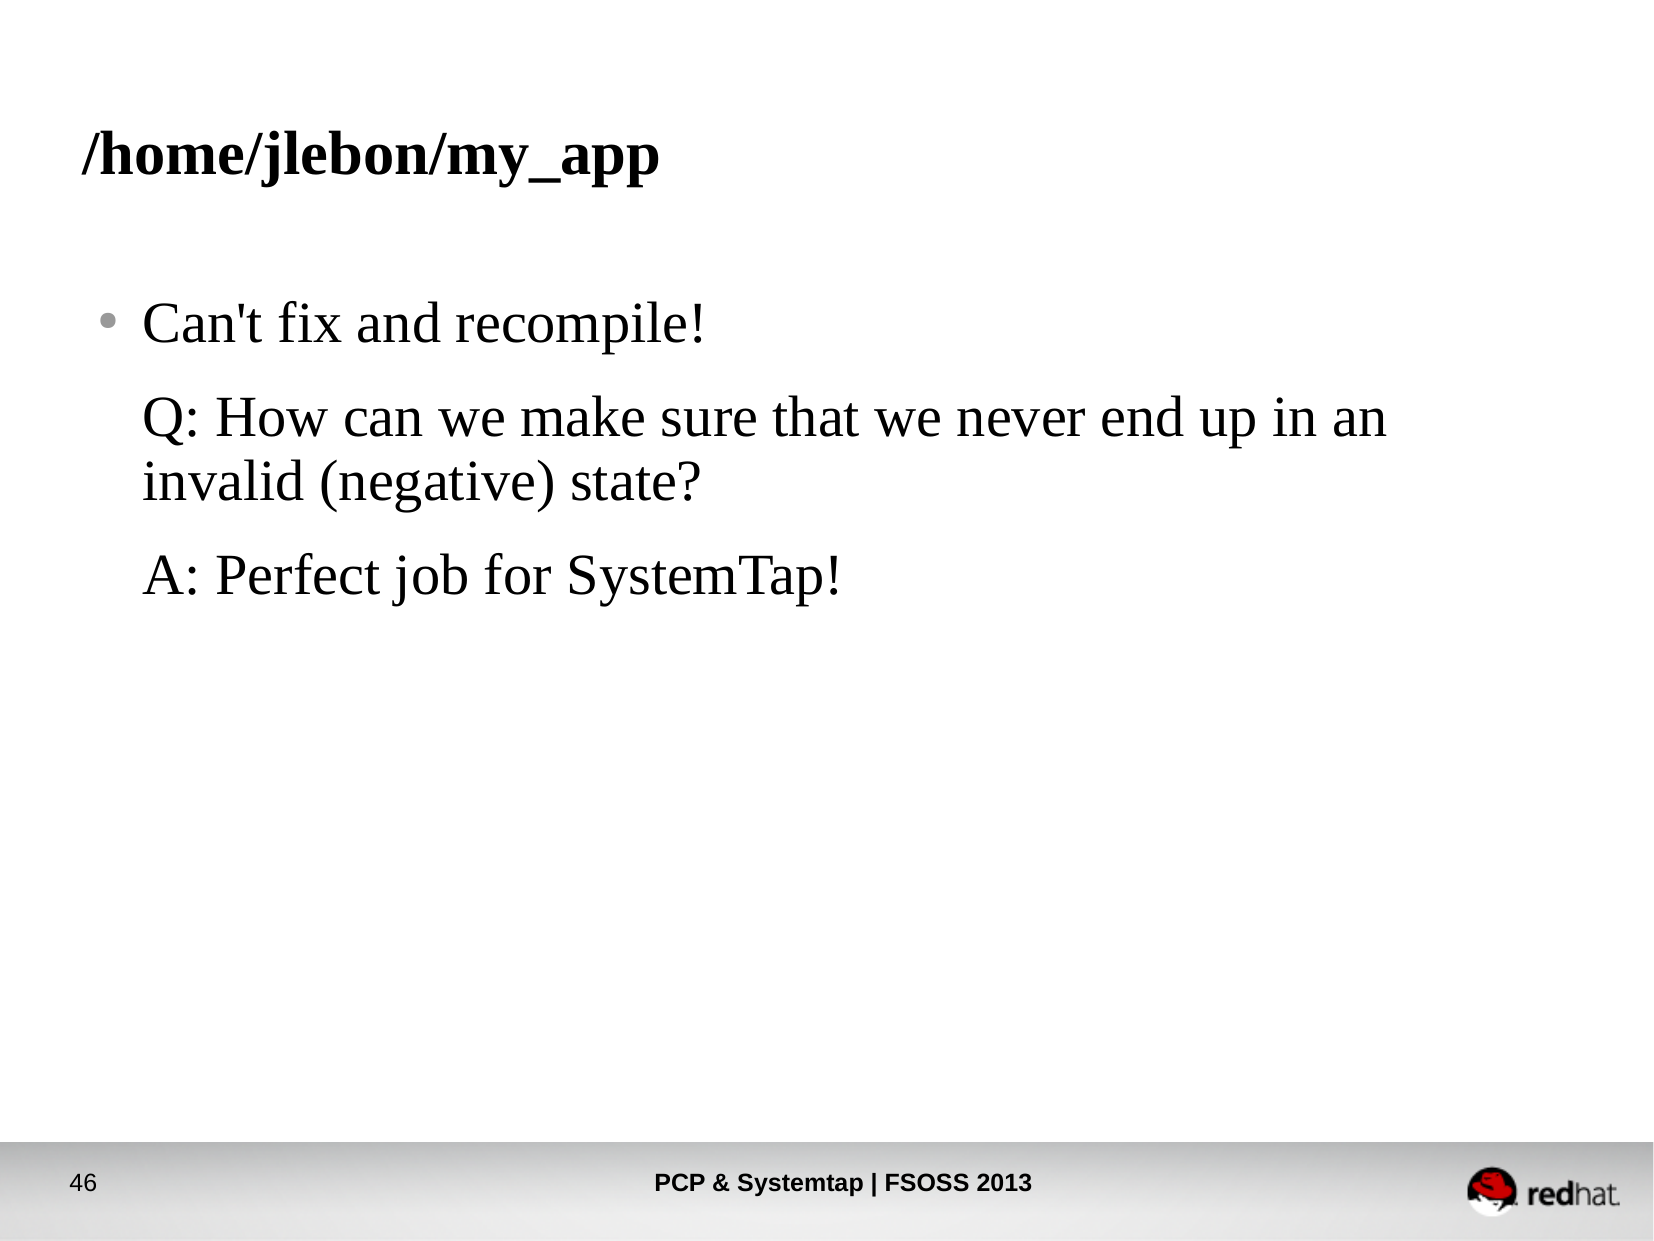

# /home/jlebon/my_app
Can't fix and recompile!
Q: How can we make sure that we never end up in an invalid (negative) state?
A: Perfect job for SystemTap!